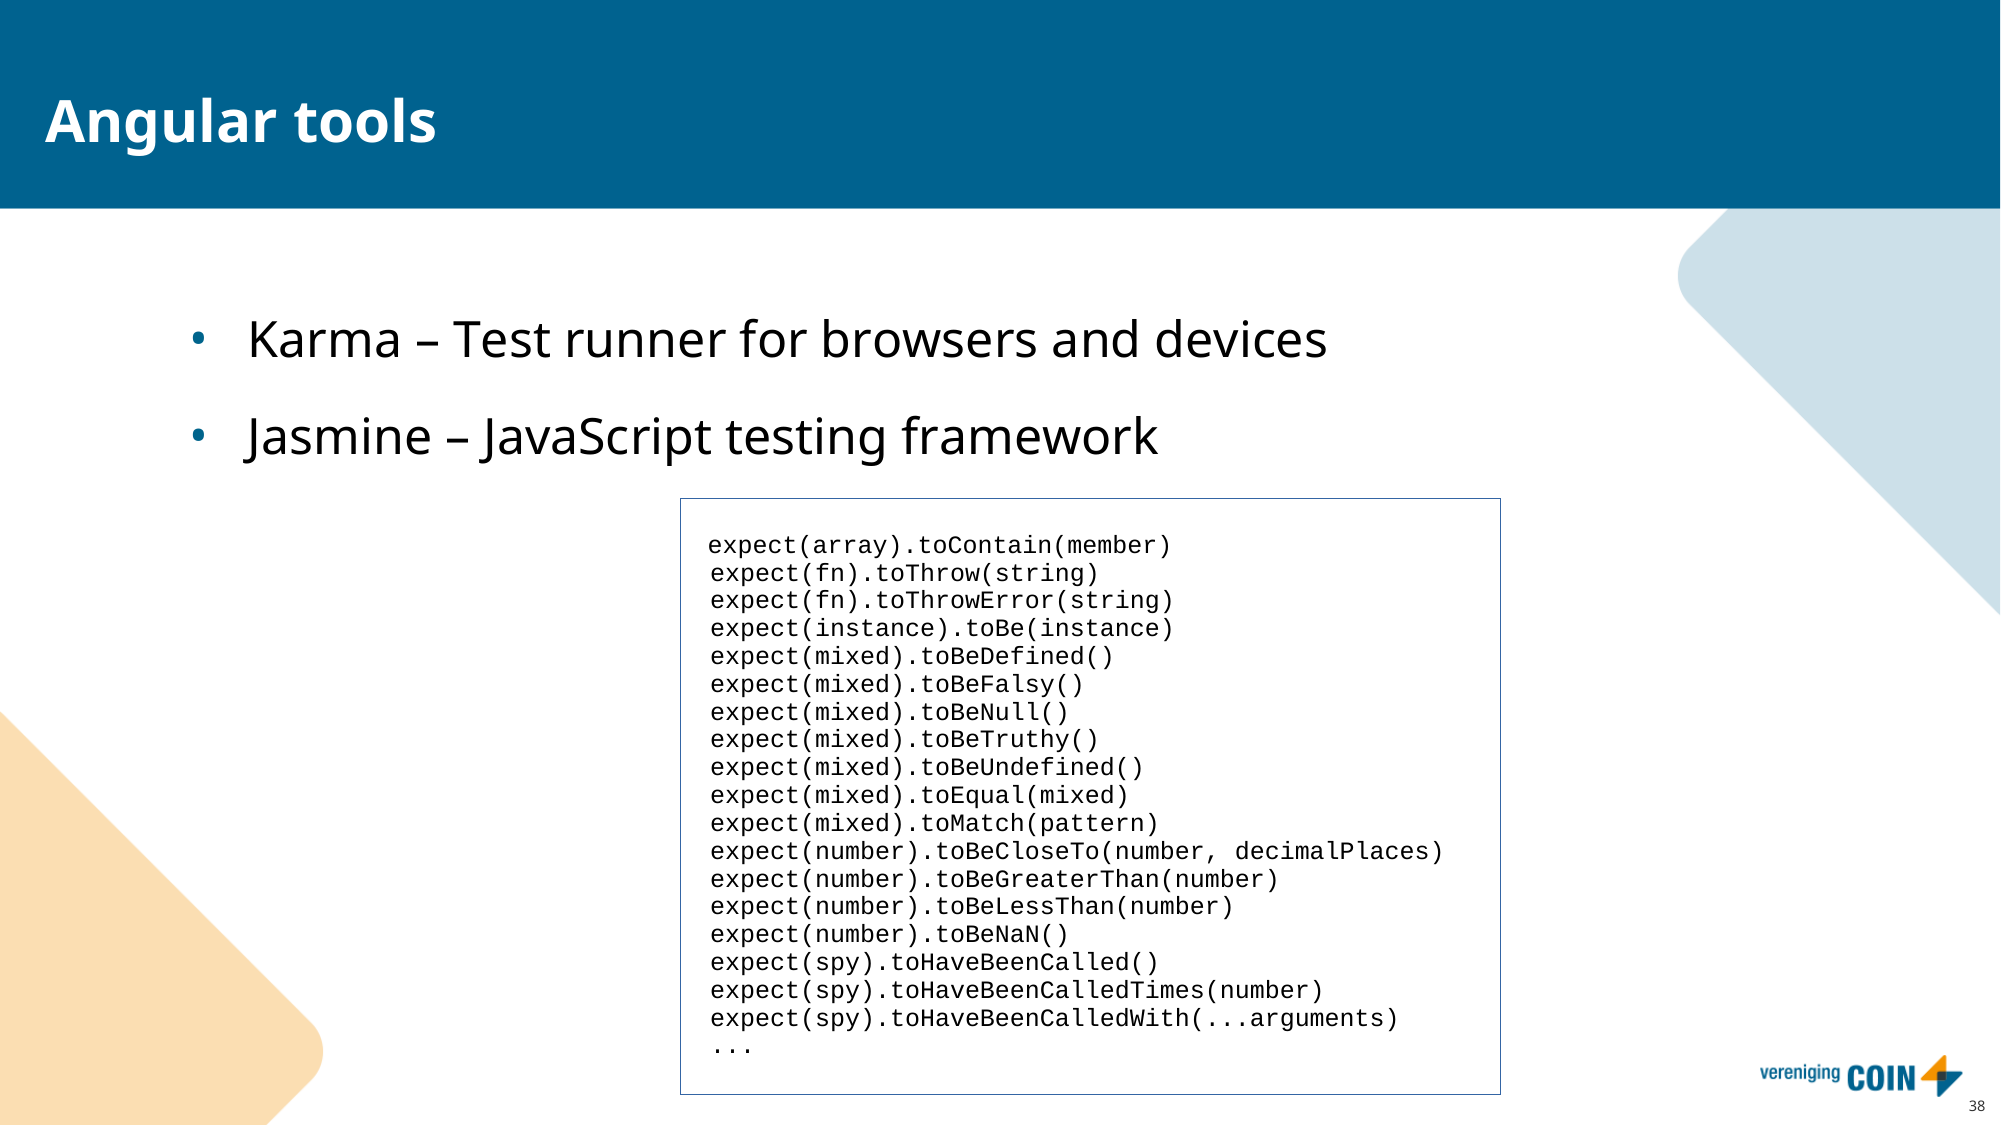

Angular tools
Karma – Test runner for browsers and devices
Jasmine – JavaScript testing framework
 expect(array).toContain(member)
 expect(fn).toThrow(string)
 expect(fn).toThrowError(string)
 expect(instance).toBe(instance)
 expect(mixed).toBeDefined()
 expect(mixed).toBeFalsy()
 expect(mixed).toBeNull()
 expect(mixed).toBeTruthy()
 expect(mixed).toBeUndefined()
 expect(mixed).toEqual(mixed)
 expect(mixed).toMatch(pattern)
 expect(number).toBeCloseTo(number, decimalPlaces)
 expect(number).toBeGreaterThan(number)
 expect(number).toBeLessThan(number)
 expect(number).toBeNaN()
 expect(spy).toHaveBeenCalled()
 expect(spy).toHaveBeenCalledTimes(number)
 expect(spy).toHaveBeenCalledWith(...arguments)
 ...